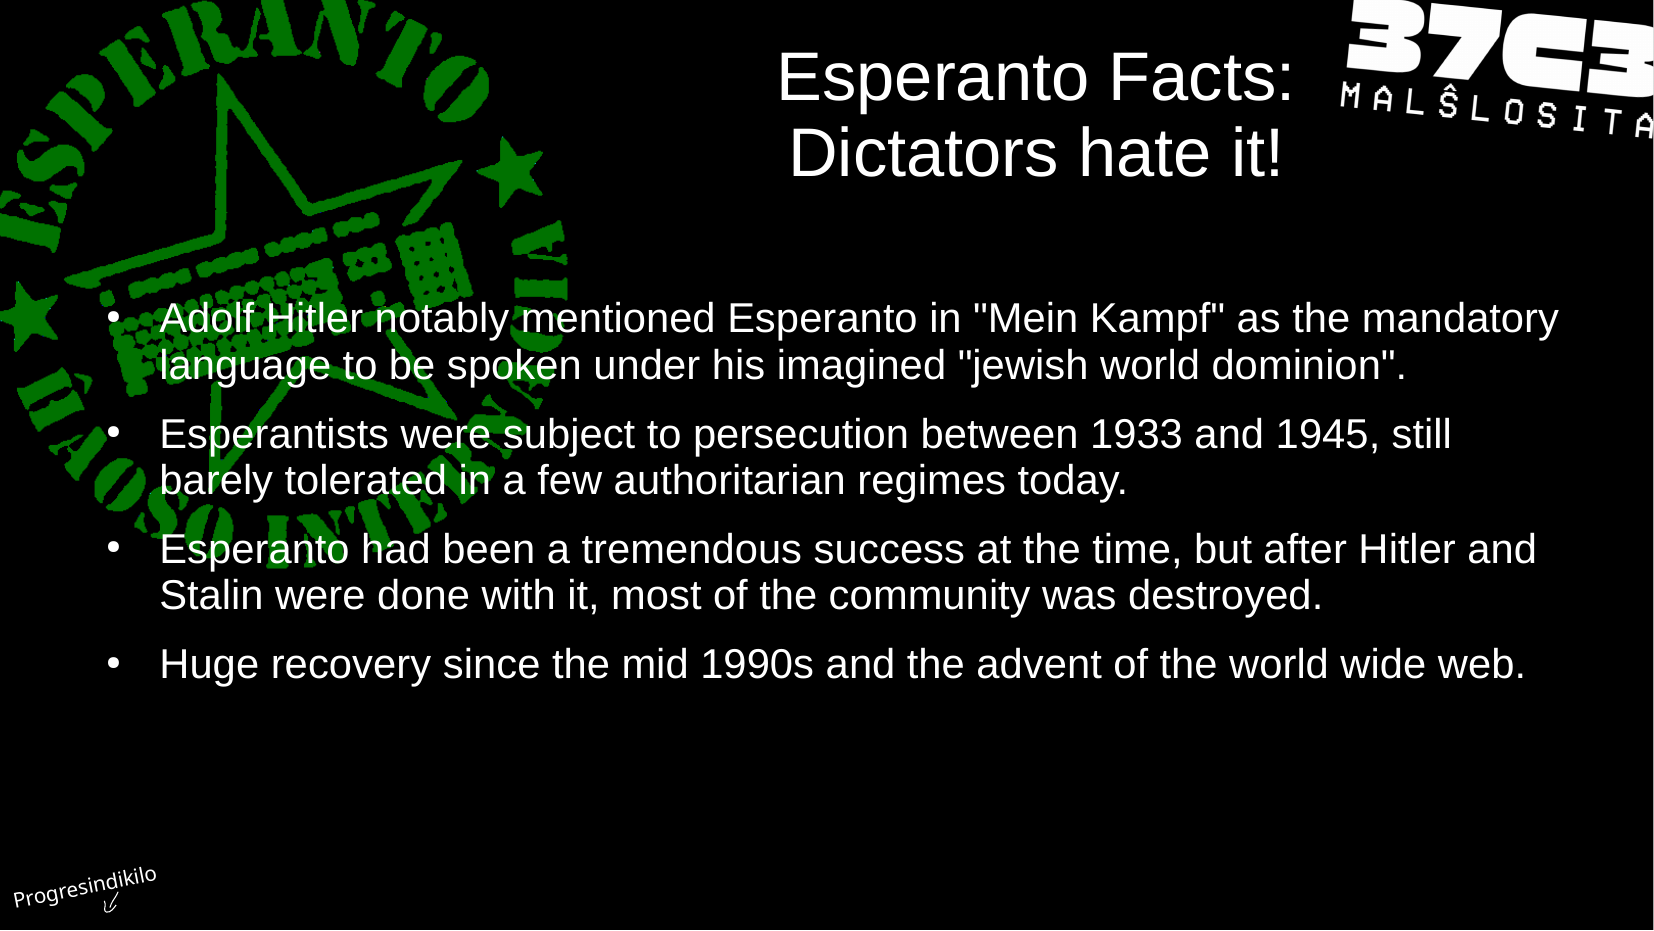

# Esperanto Facts: Dictators hate it!
Adolf Hitler notably mentioned Esperanto in "Mein Kampf" as the mandatory language to be spoken under his imagined "jewish world dominion".
Esperantists were subject to persecution between 1933 and 1945, still barely tolerated in a few authoritarian regimes today.
Esperanto had been a tremendous success at the time, but after Hitler and Stalin were done with it, most of the community was destroyed.
Huge recovery since the mid 1990s and the advent of the world wide web.